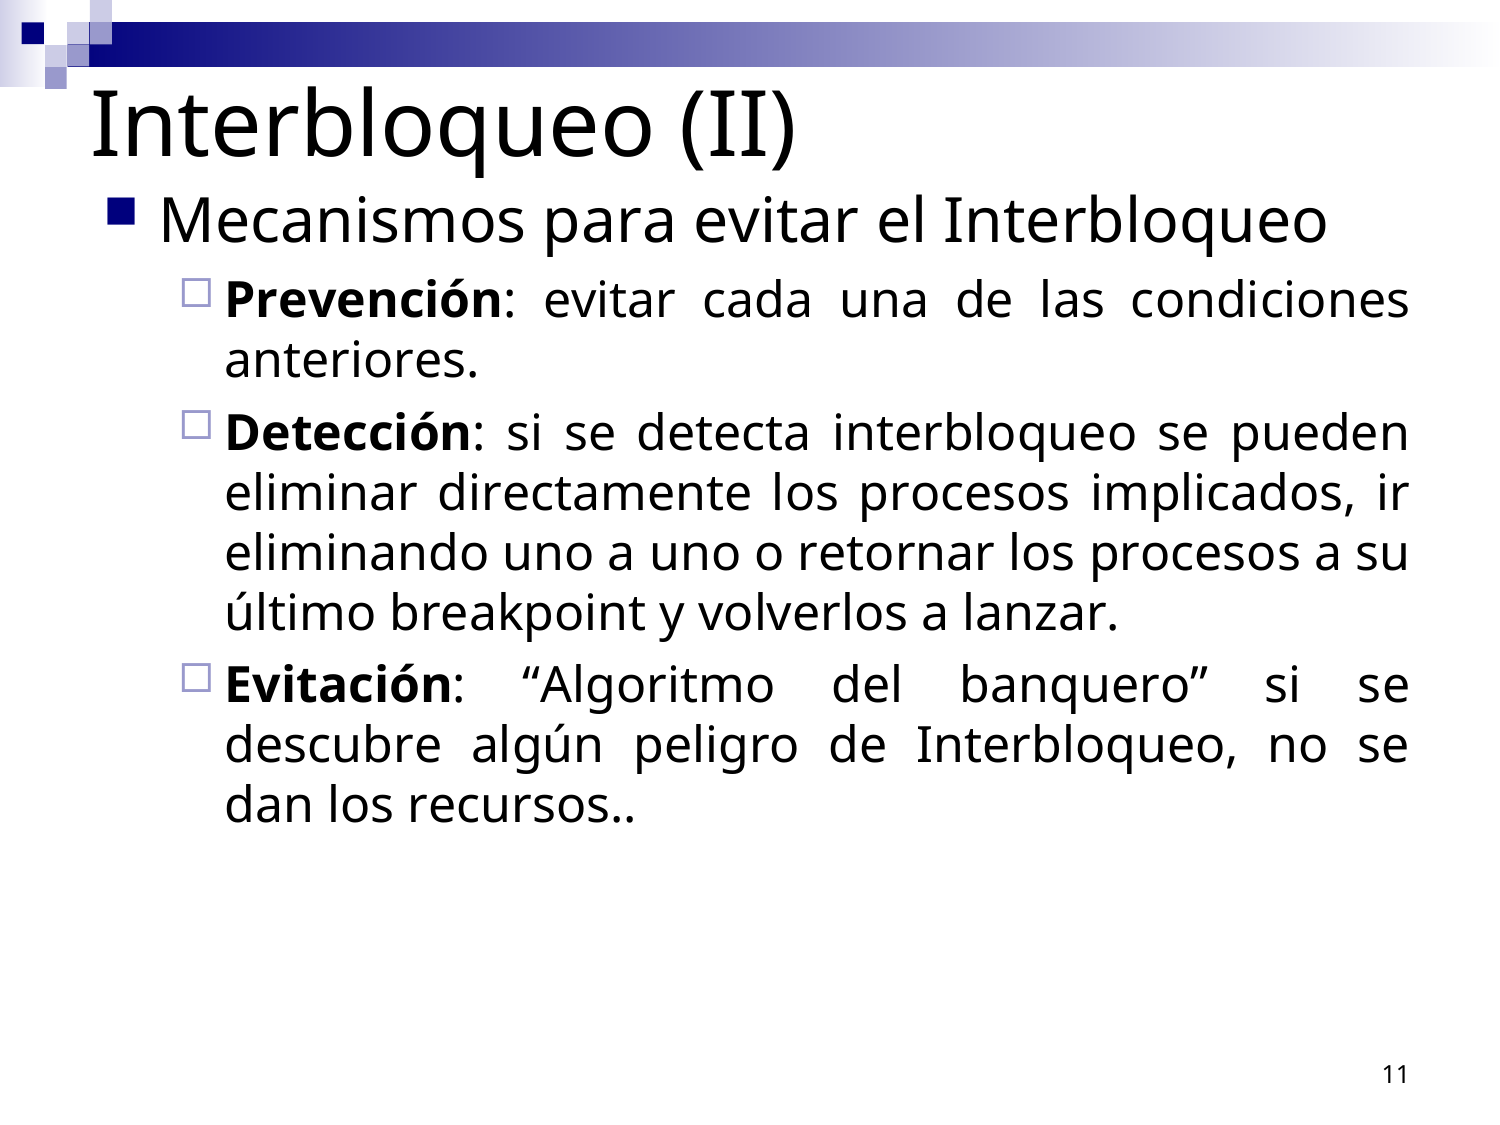

Interbloqueo (II)
Mecanismos para evitar el Interbloqueo
Prevención: evitar cada una de las condiciones anteriores.
Detección: si se detecta interbloqueo se pueden eliminar directamente los procesos implicados, ir eliminando uno a uno o retornar los procesos a su último breakpoint y volverlos a lanzar.
Evitación: “Algoritmo del banquero” si se descubre algún peligro de Interbloqueo, no se dan los recursos..